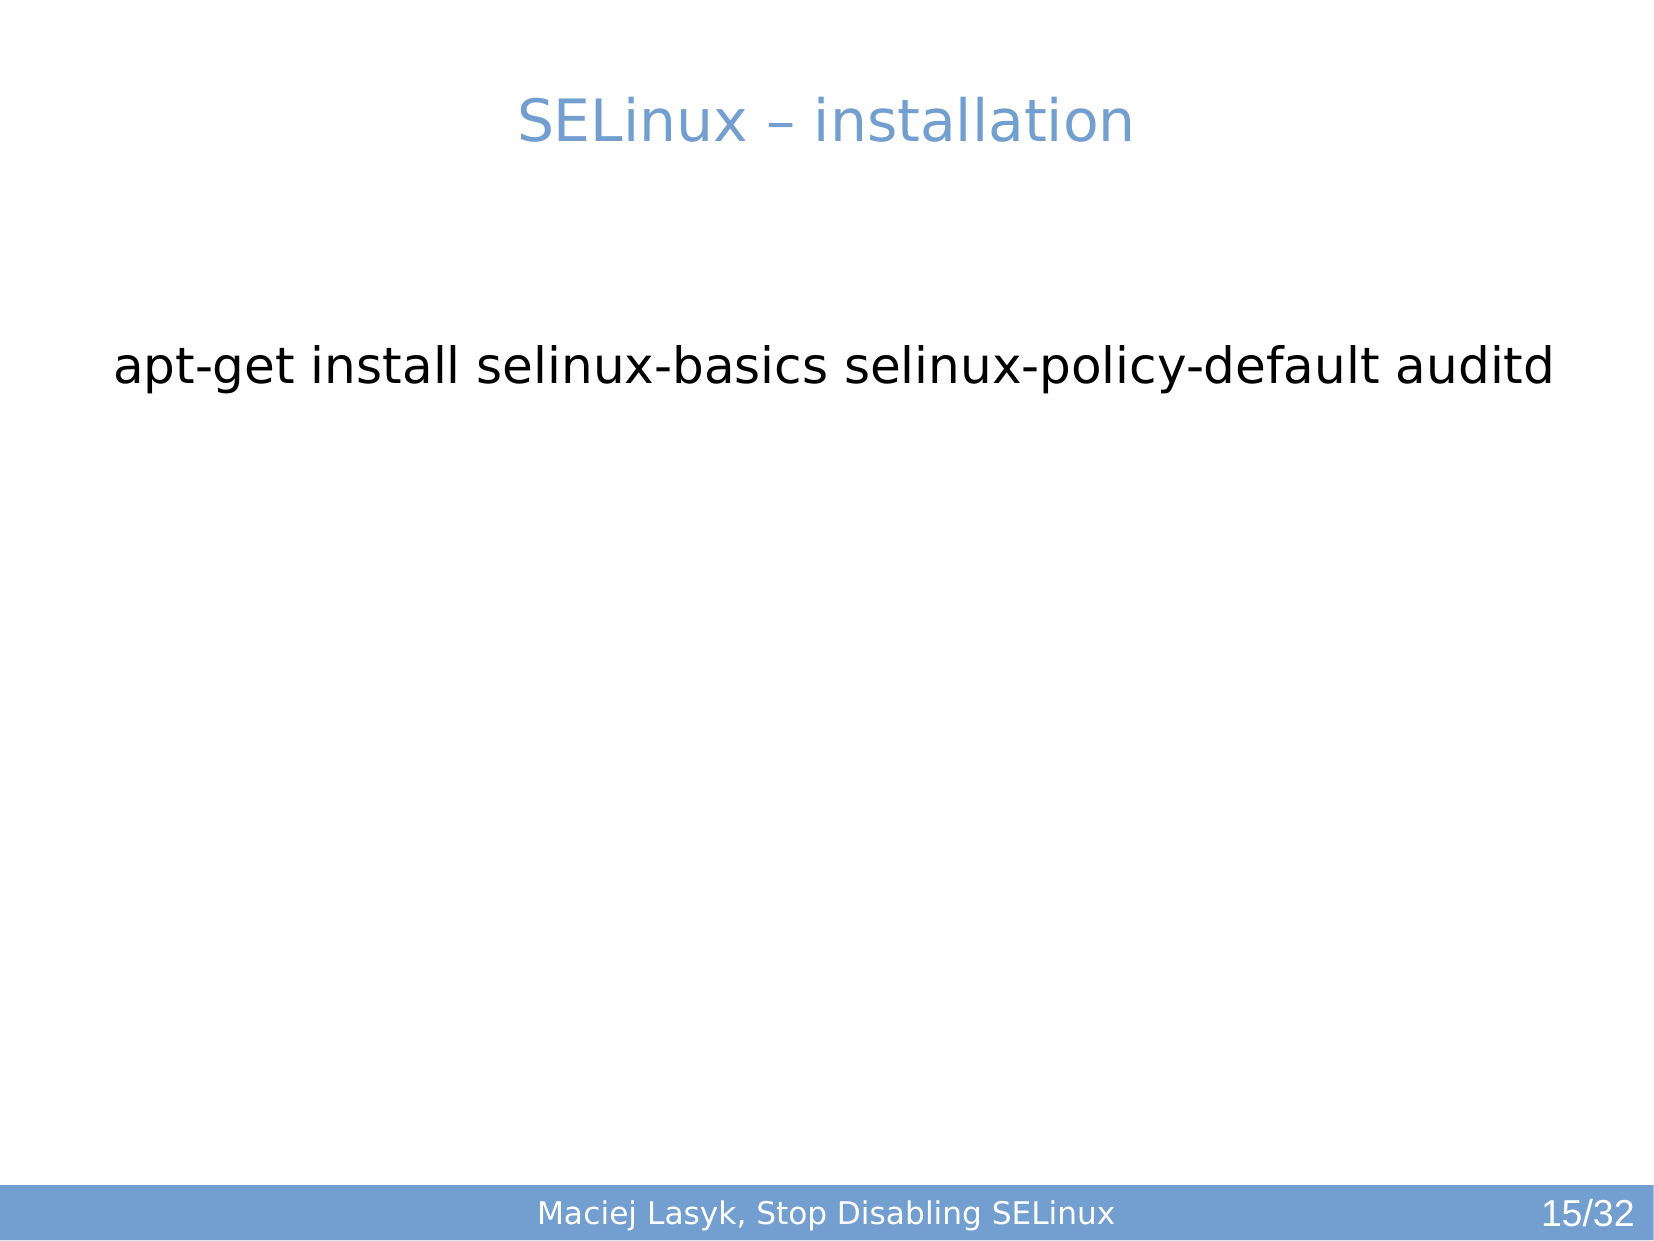

SELinux – installation
 apt-get install selinux-basics selinux-policy-default auditd
 15/32
Maciej Lasyk, High Availability Explained
Maciej Lasyk, Stop Disabling SELinux